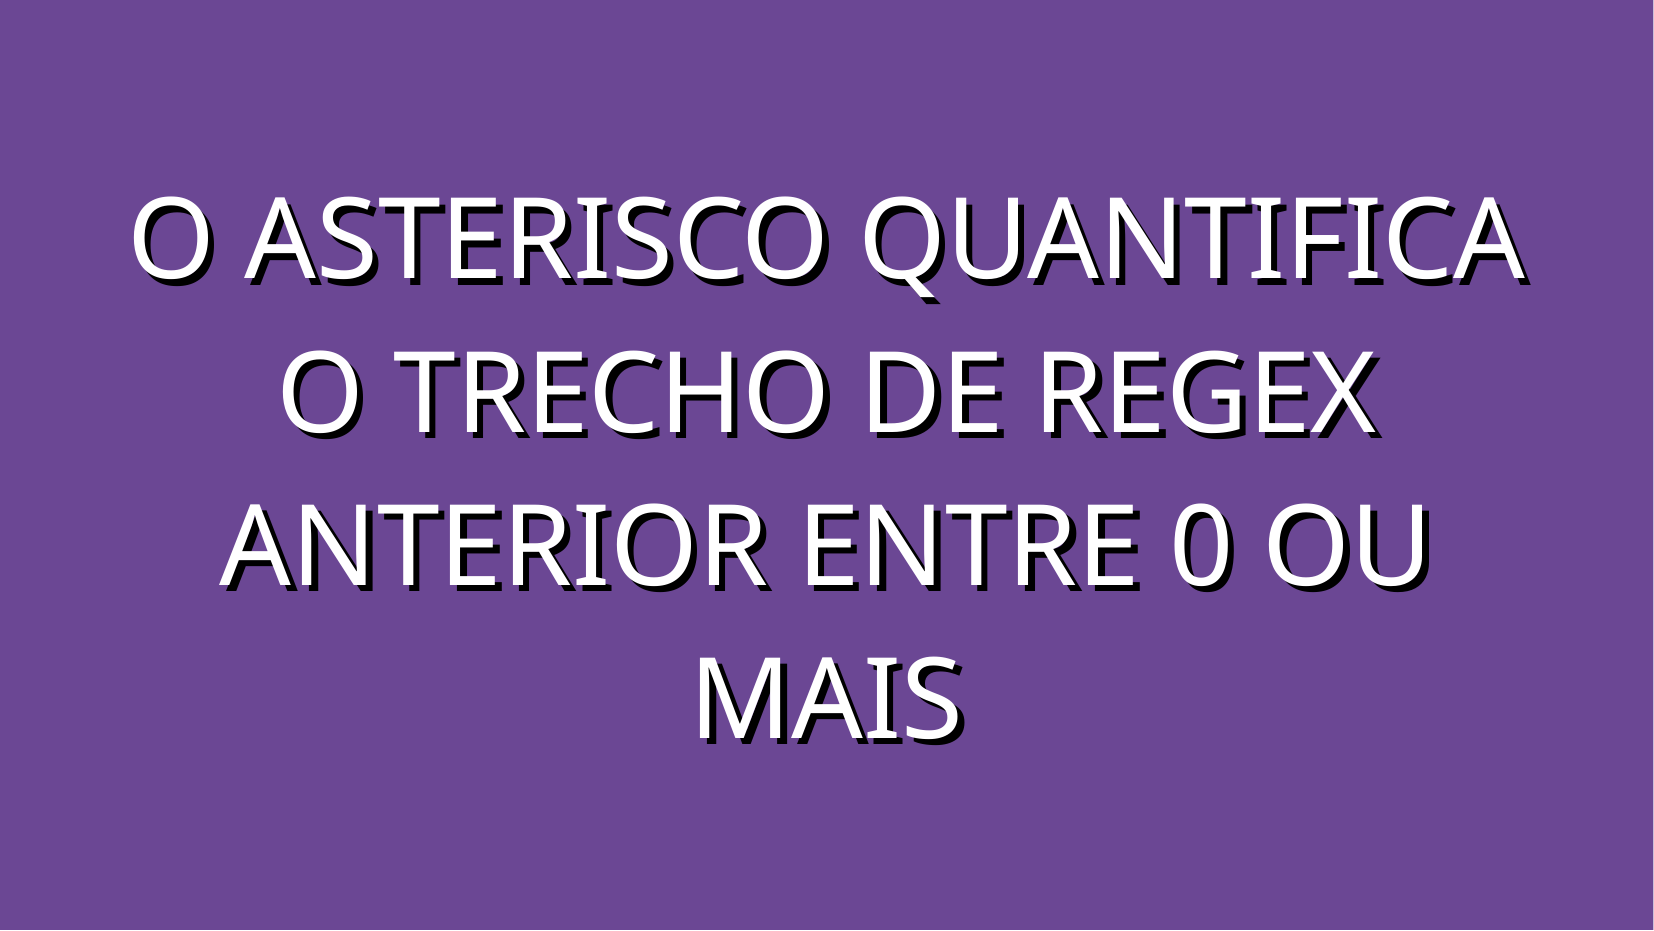

# O ASTERISCO QUANTIFICA O TRECHO DE REGEX ANTERIOR ENTRE 0 OU MAIS